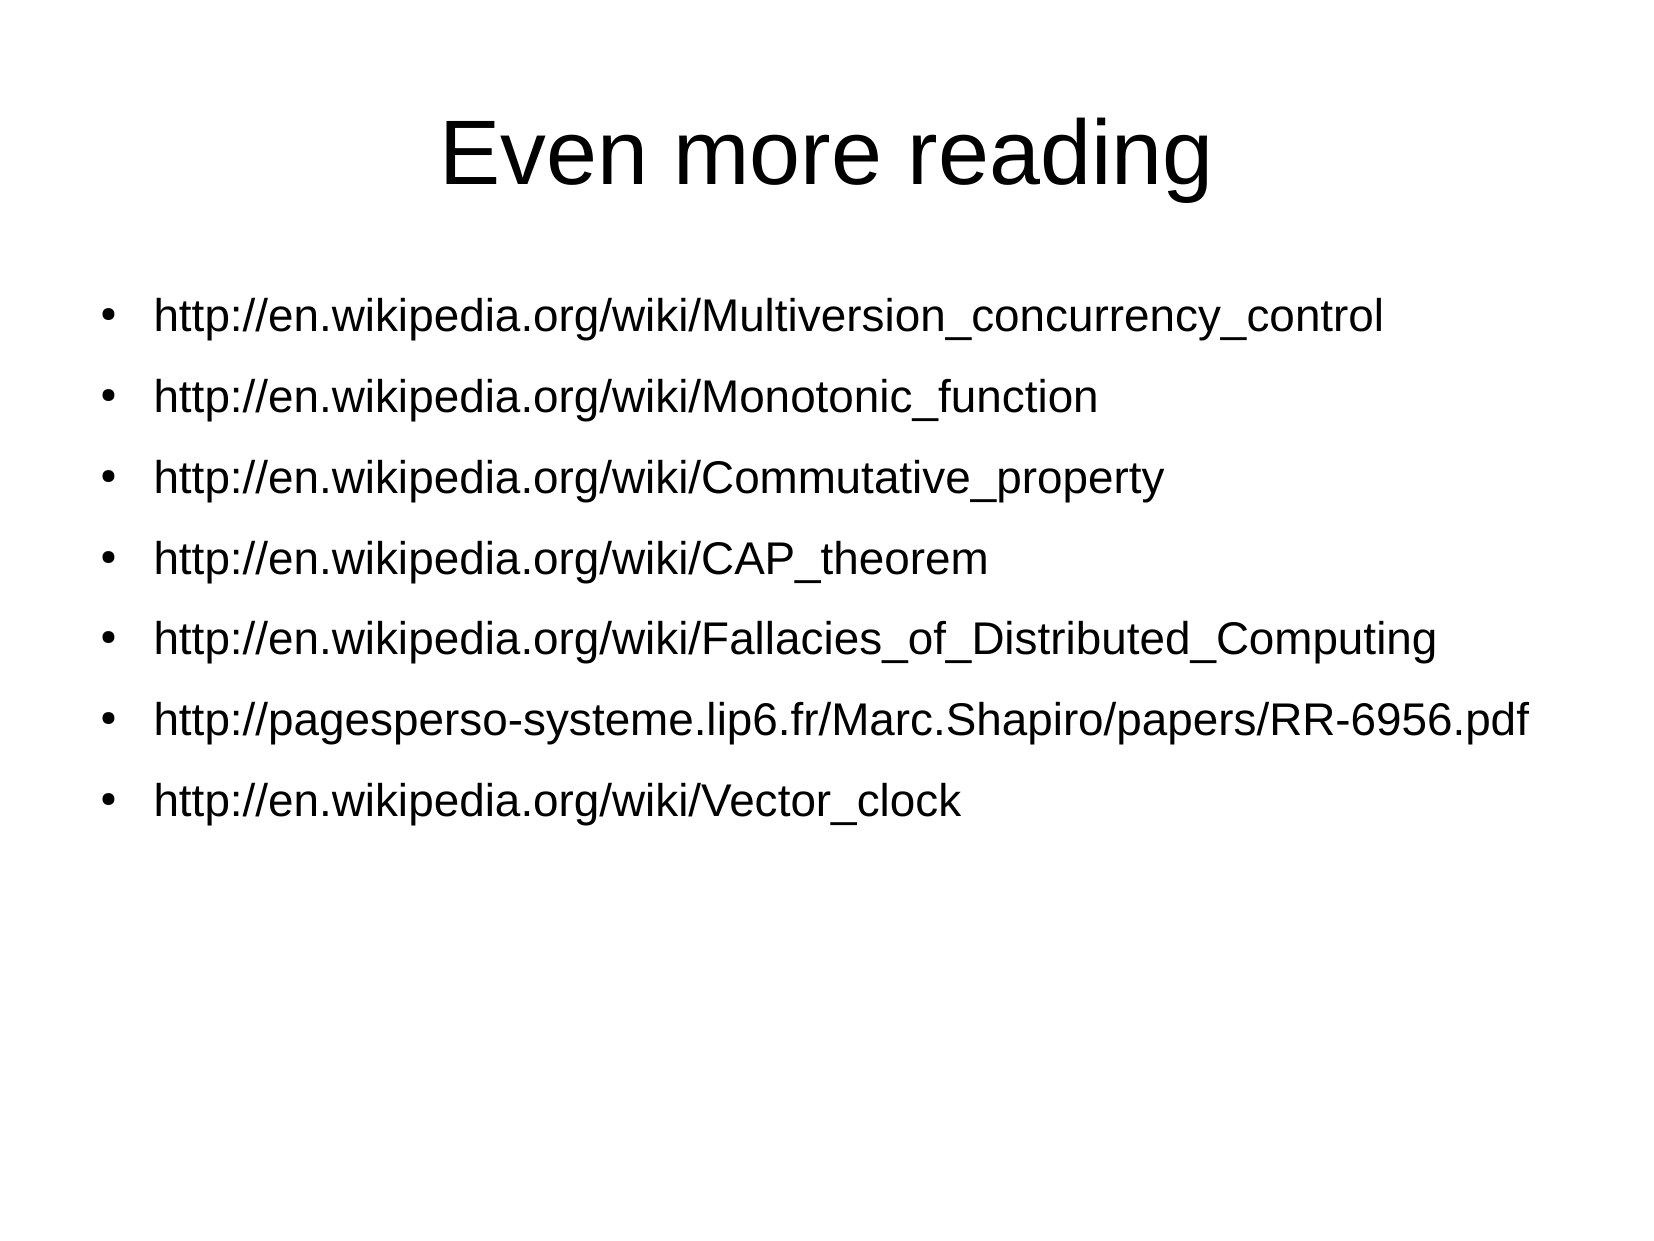

# Even more reading
http://en.wikipedia.org/wiki/Multiversion_concurrency_control
http://en.wikipedia.org/wiki/Monotonic_function
http://en.wikipedia.org/wiki/Commutative_property
http://en.wikipedia.org/wiki/CAP_theorem
http://en.wikipedia.org/wiki/Fallacies_of_Distributed_Computing
http://pagesperso-systeme.lip6.fr/Marc.Shapiro/papers/RR-6956.pdf
http://en.wikipedia.org/wiki/Vector_clock